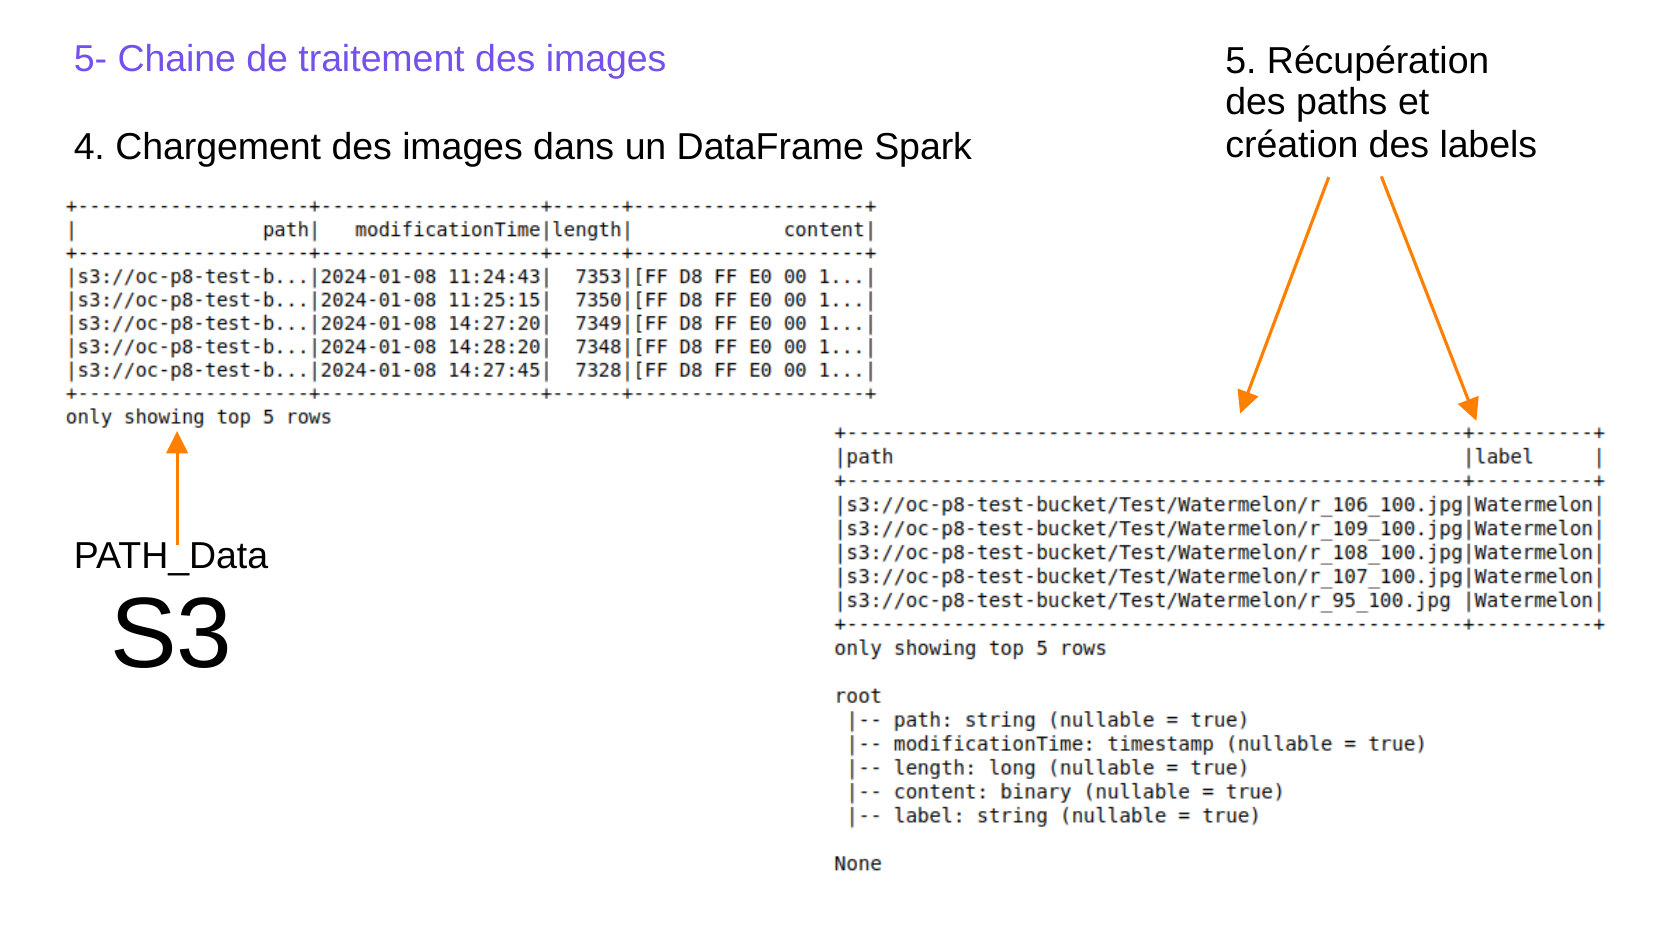

5- Chaine de traitement des images
5. Récupération des paths et création des labels
4. Chargement des images dans un DataFrame Spark
PATH_Data
S3